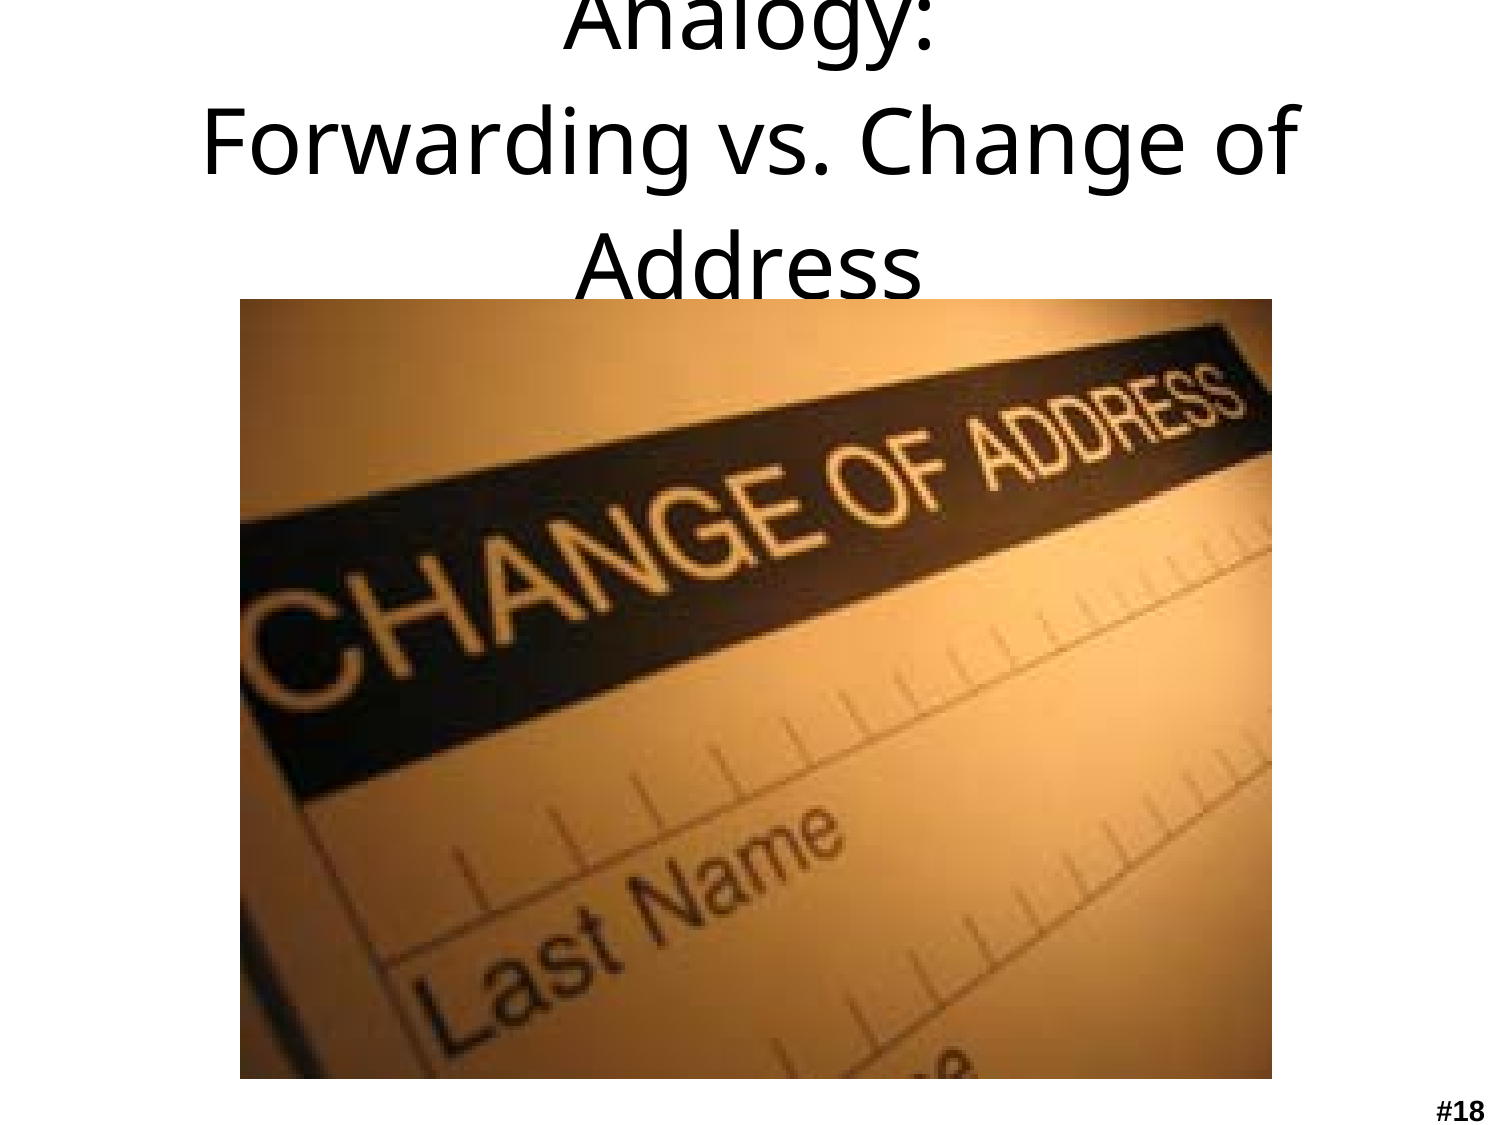

# Analogy: Forwarding vs. Change of Address
18